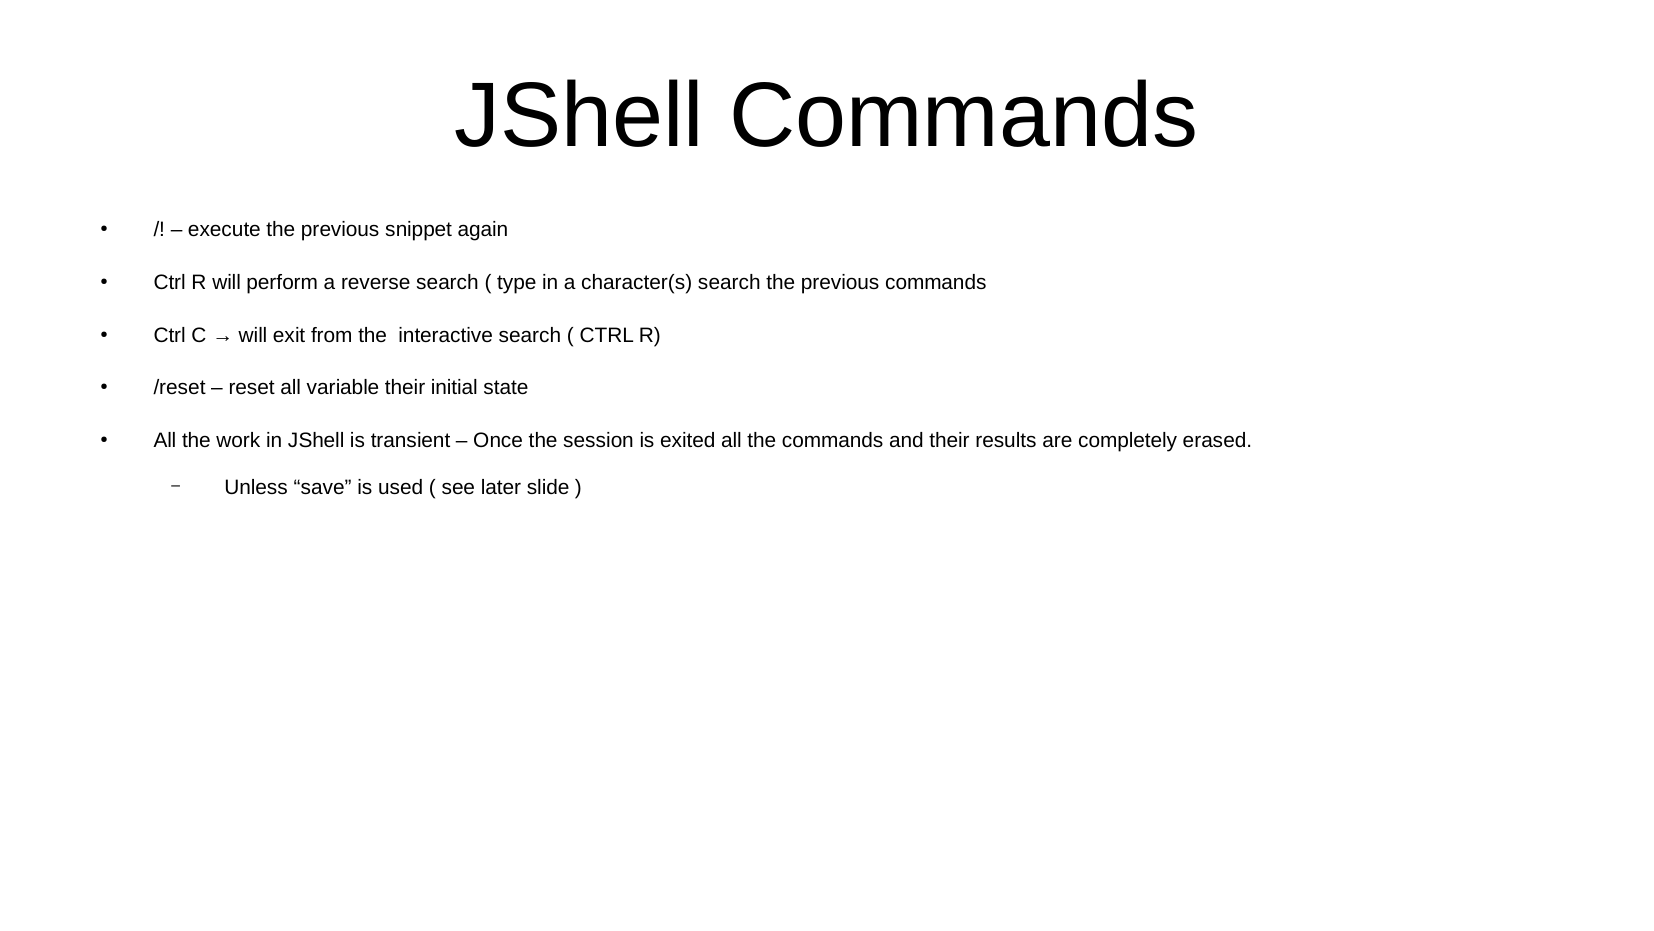

# JShell Commands
/! – execute the previous snippet again
Ctrl R will perform a reverse search ( type in a character(s) search the previous commands
Ctrl C → will exit from the interactive search ( CTRL R)
/reset – reset all variable their initial state
All the work in JShell is transient – Once the session is exited all the commands and their results are completely erased.
Unless “save” is used ( see later slide )